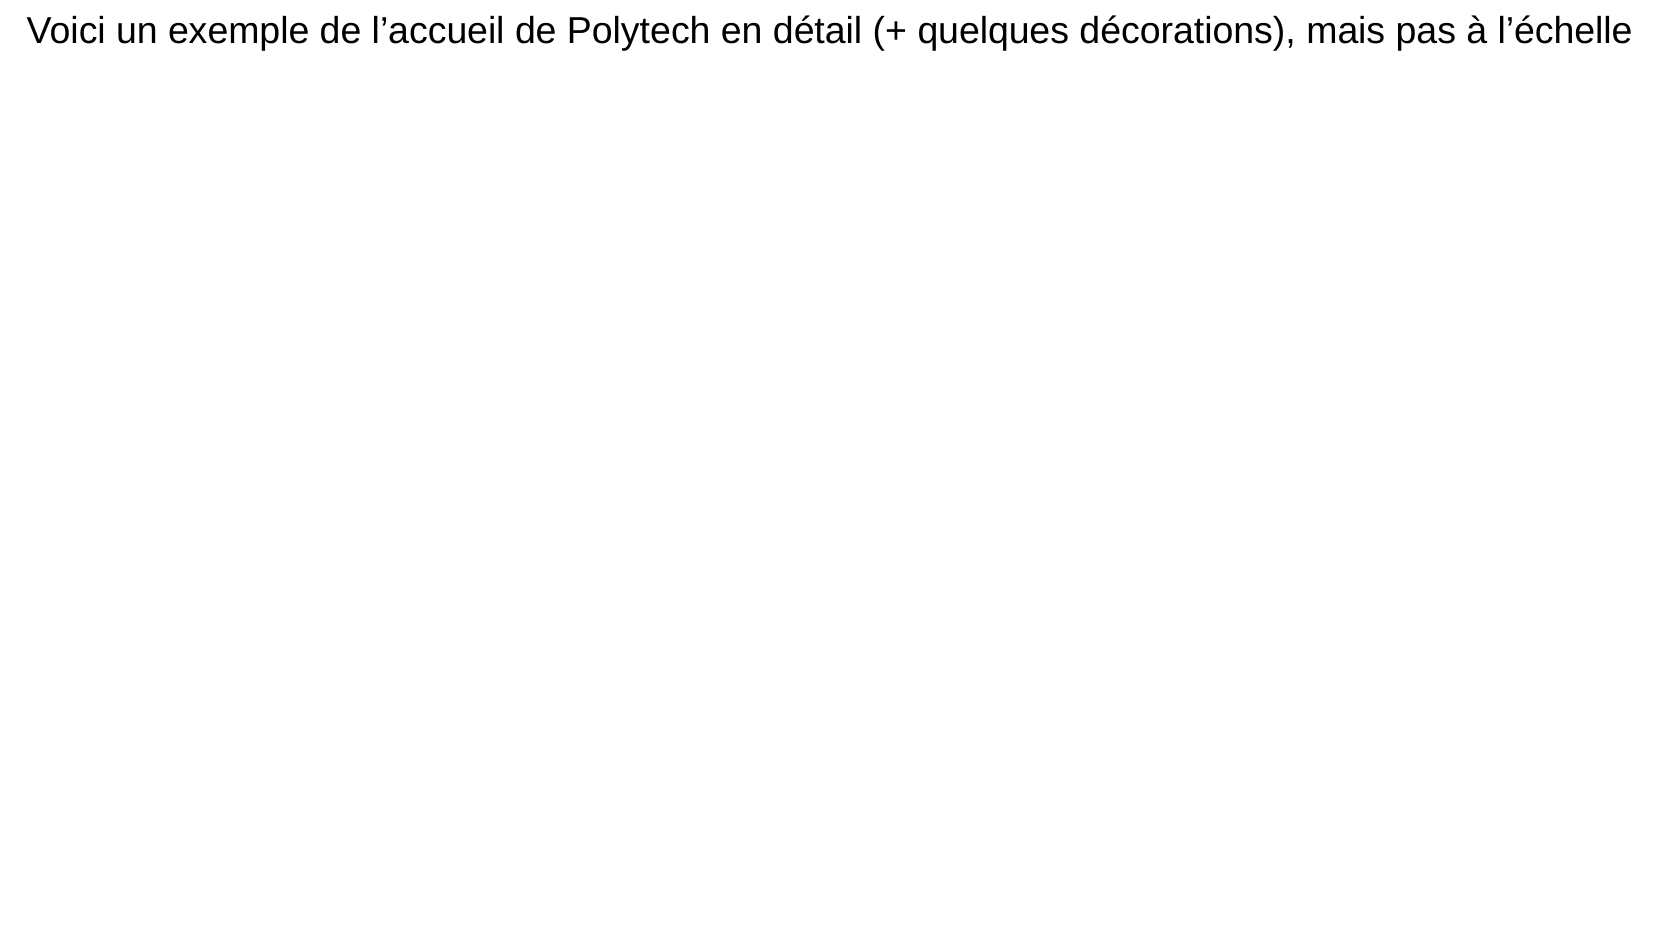

Voici un exemple de l’accueil de Polytech en détail (+ quelques décorations), mais pas à l’échelle